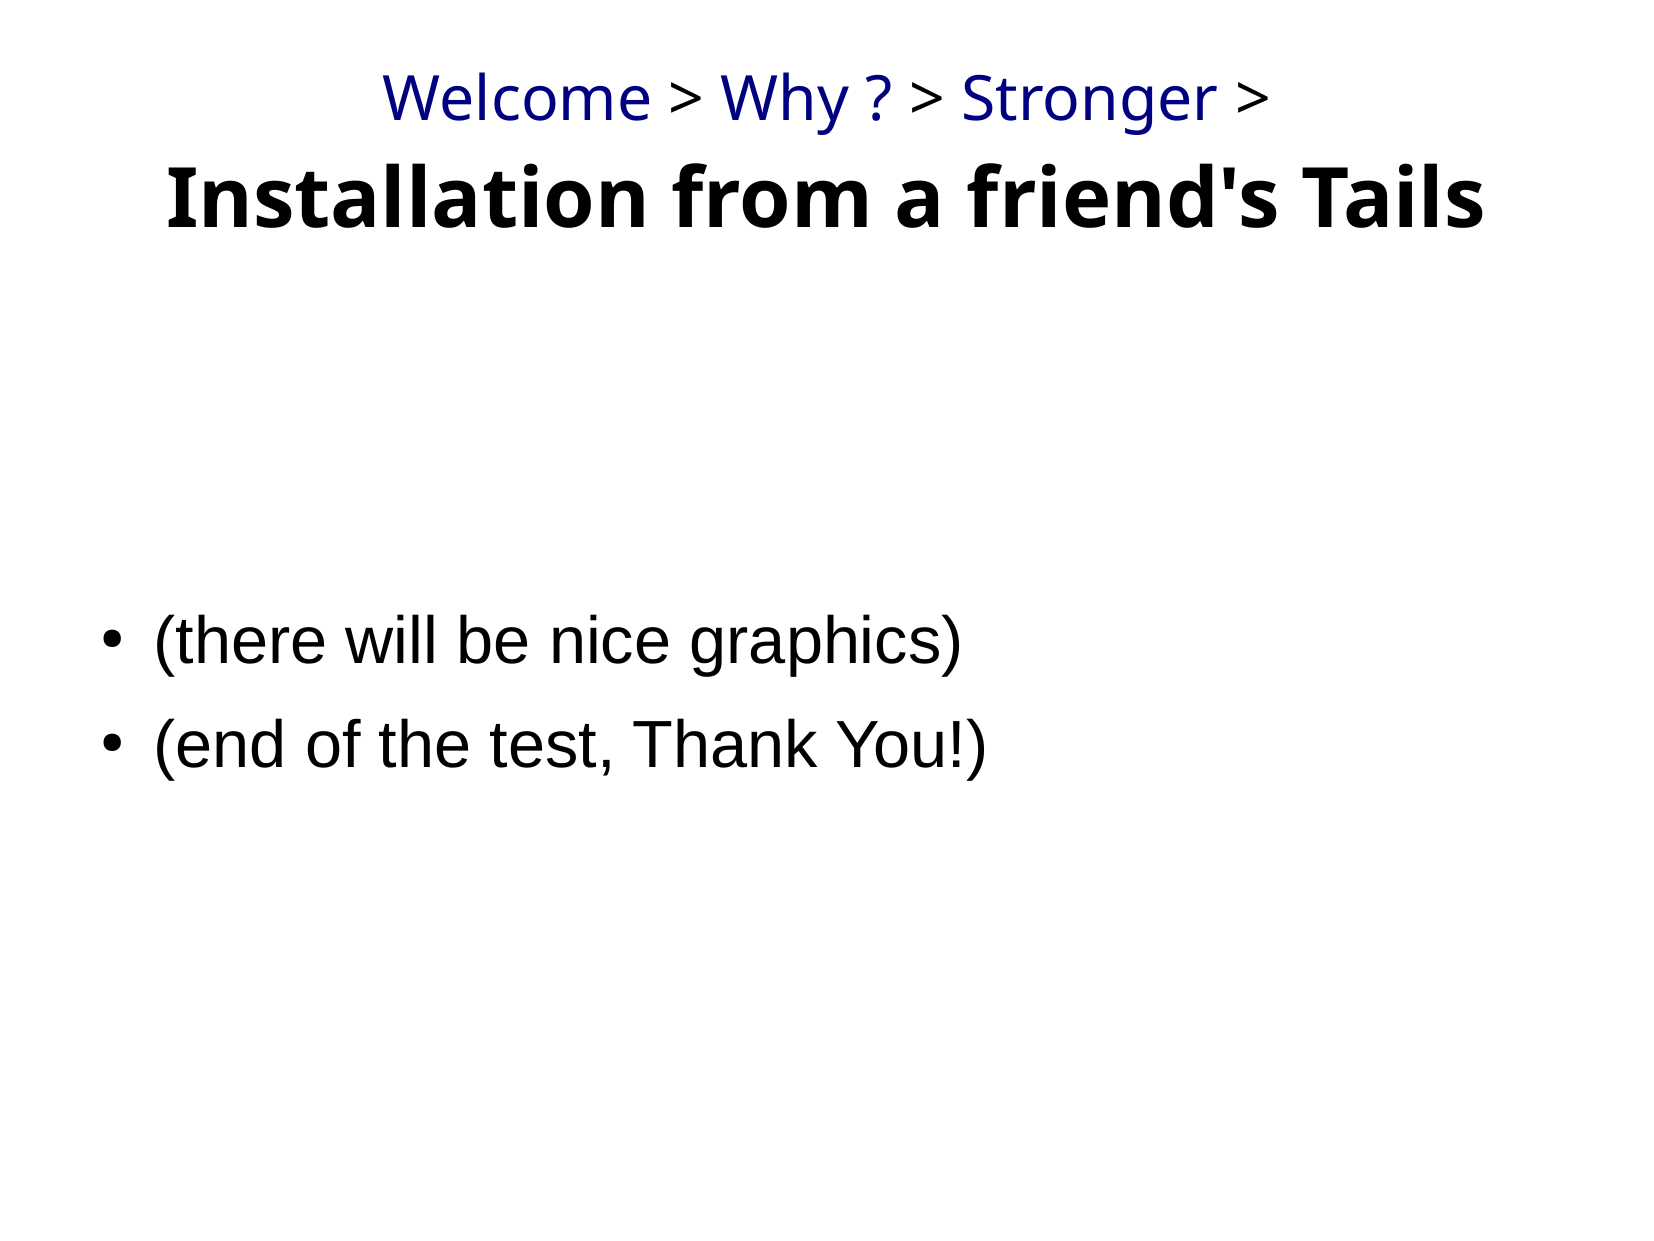

# Welcome > Why ? > Stronger > Installation from a friend's Tails
(there will be nice graphics)
(end of the test, Thank You!)